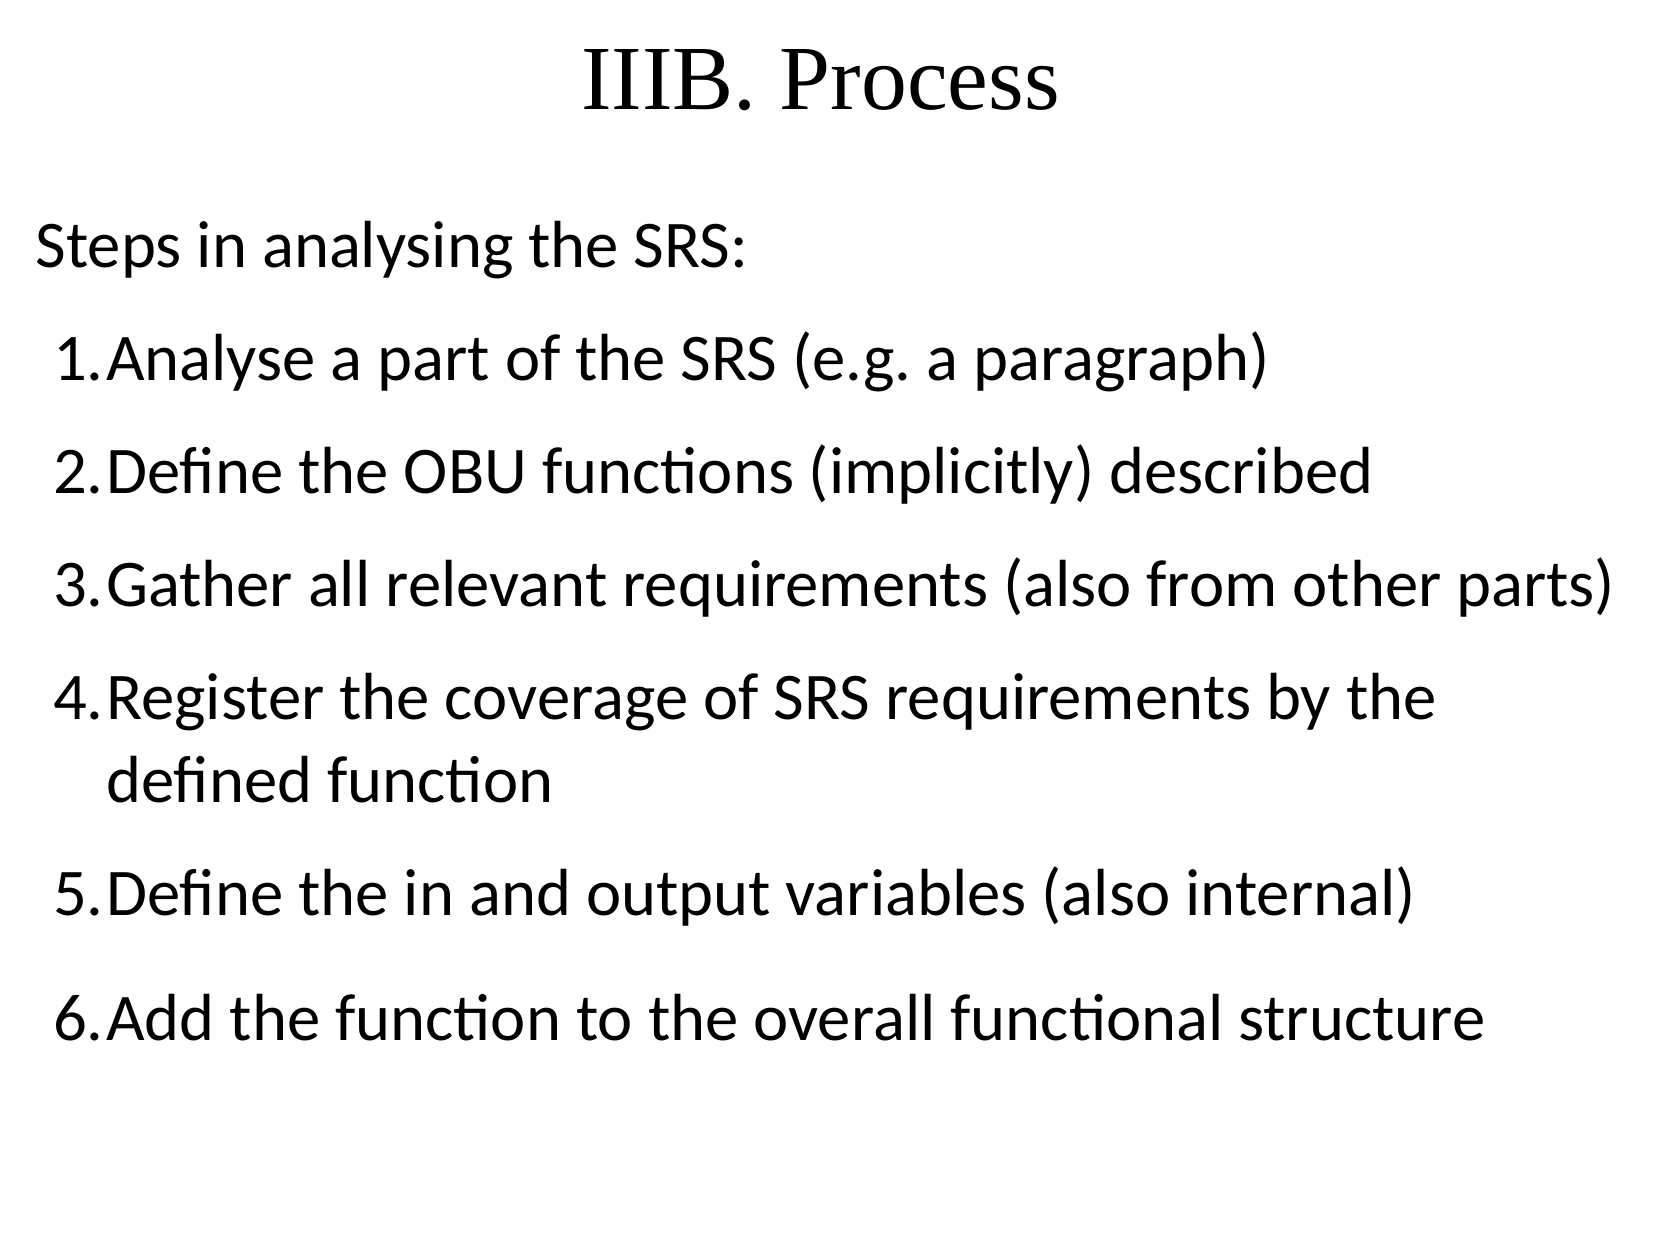

# IIIB. Process
Steps in analysing the SRS:
Analyse a part of the SRS (e.g. a paragraph)
Define the OBU functions (implicitly) described
Gather all relevant requirements (also from other parts)
Register the coverage of SRS requirements by the defined function
Define the in and output variables (also internal)
Add the function to the overall functional structure